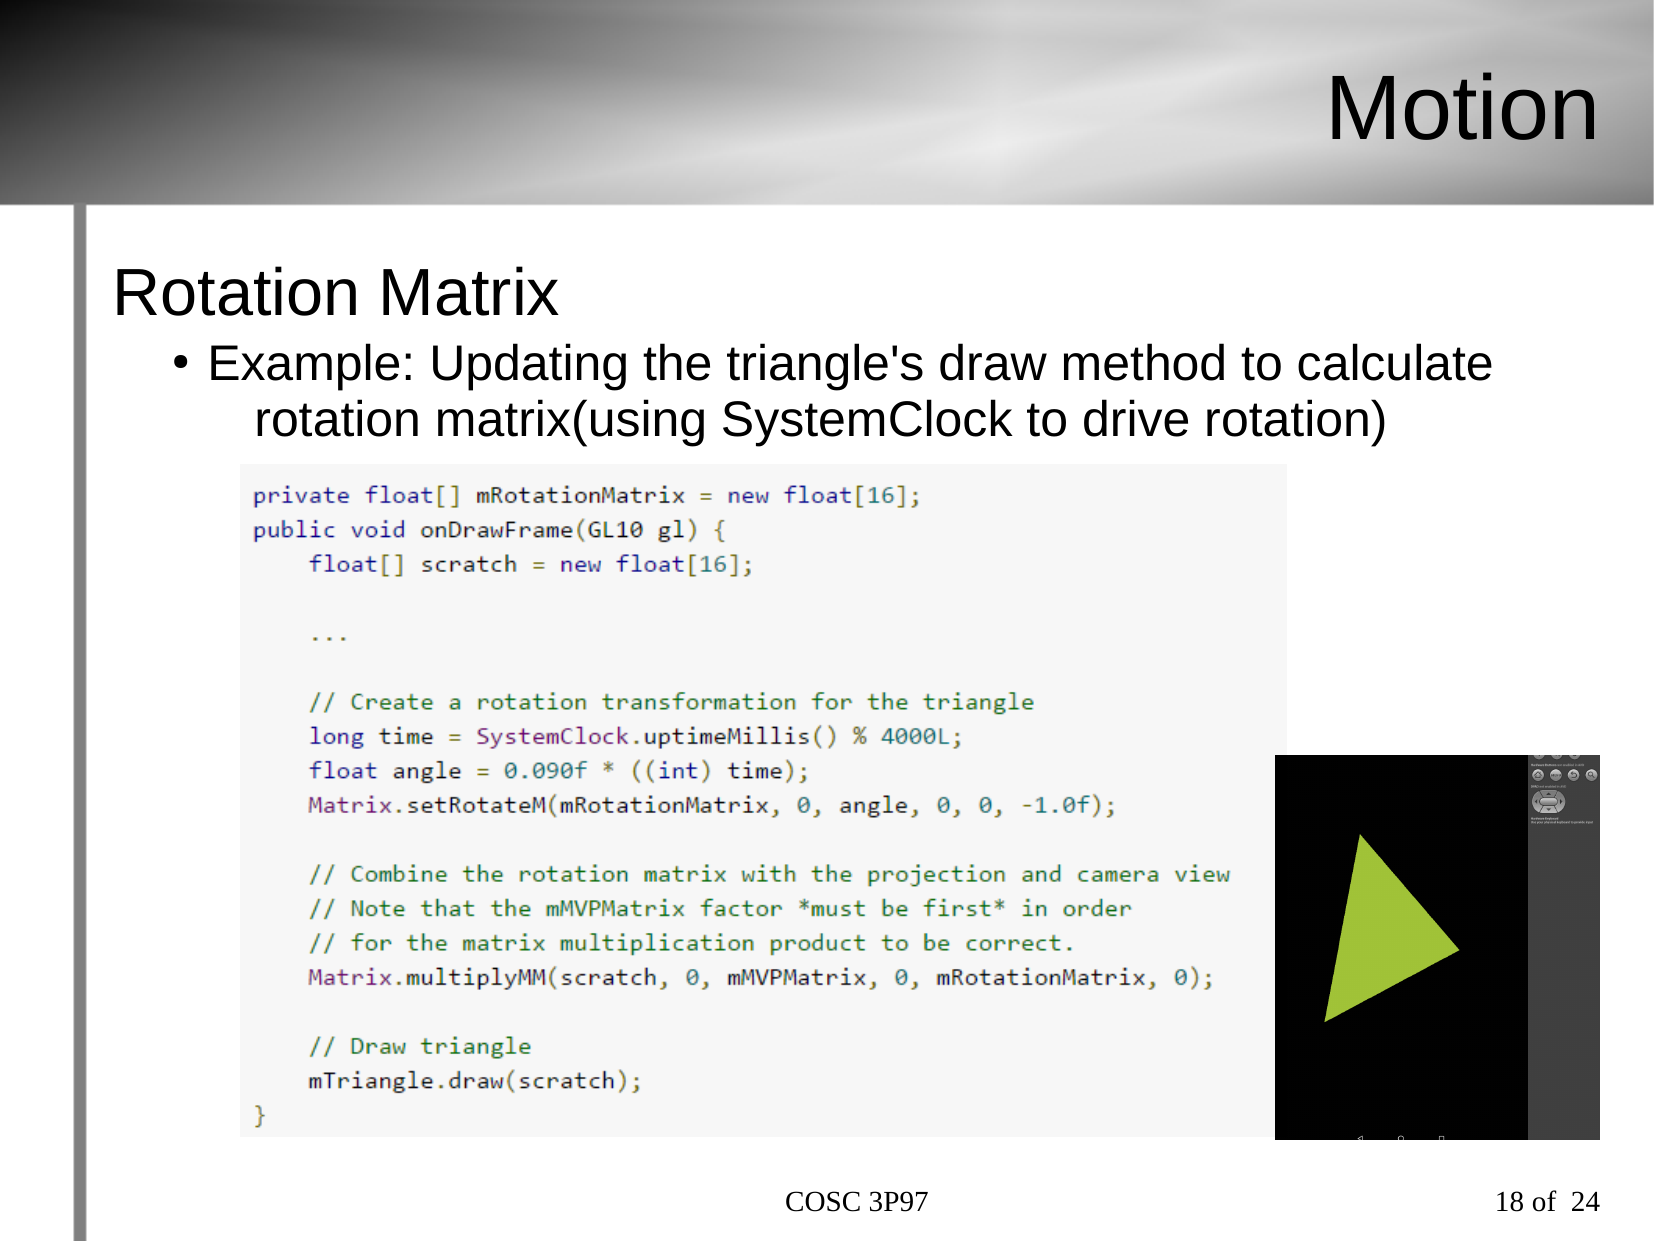

# Motion
Rotation Matrix
Example: Updating the triangle's draw method to calculate rotation matrix(using SystemClock to drive rotation)
COSC 3P97
18